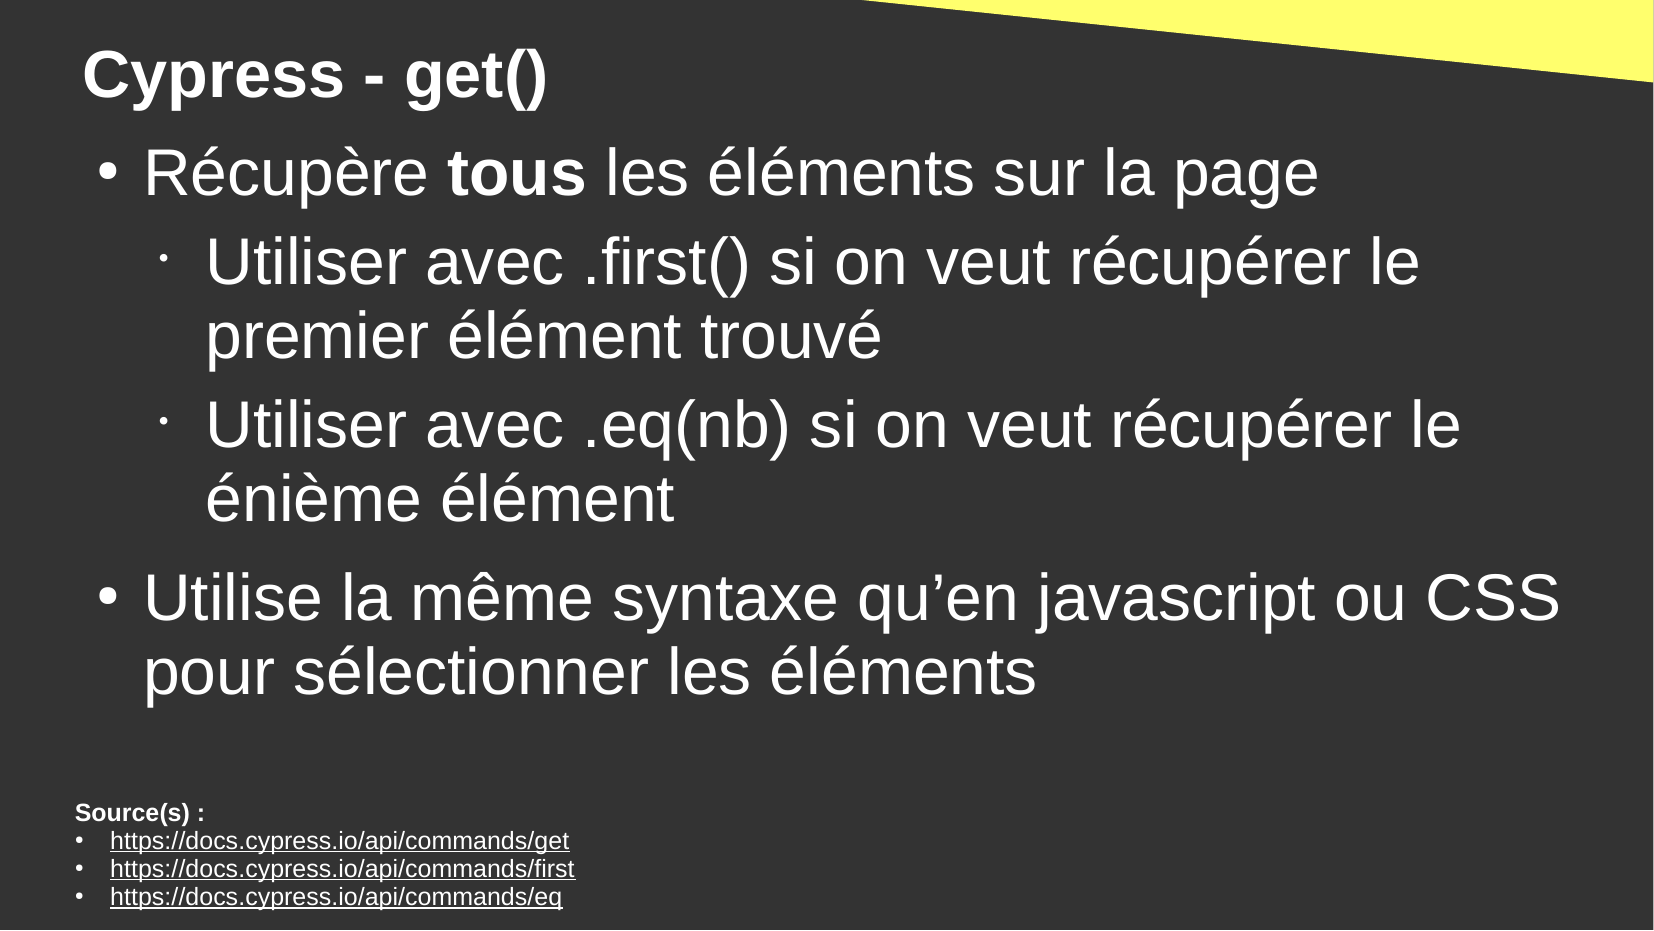

# Cypress - get()
Récupère tous les éléments sur la page
Utiliser avec .first() si on veut récupérer le premier élément trouvé
Utiliser avec .eq(nb) si on veut récupérer le énième élément
Utilise la même syntaxe qu’en javascript ou CSS pour sélectionner les éléments
Source(s) :
https://docs.cypress.io/api/commands/get
https://docs.cypress.io/api/commands/first
https://docs.cypress.io/api/commands/eq